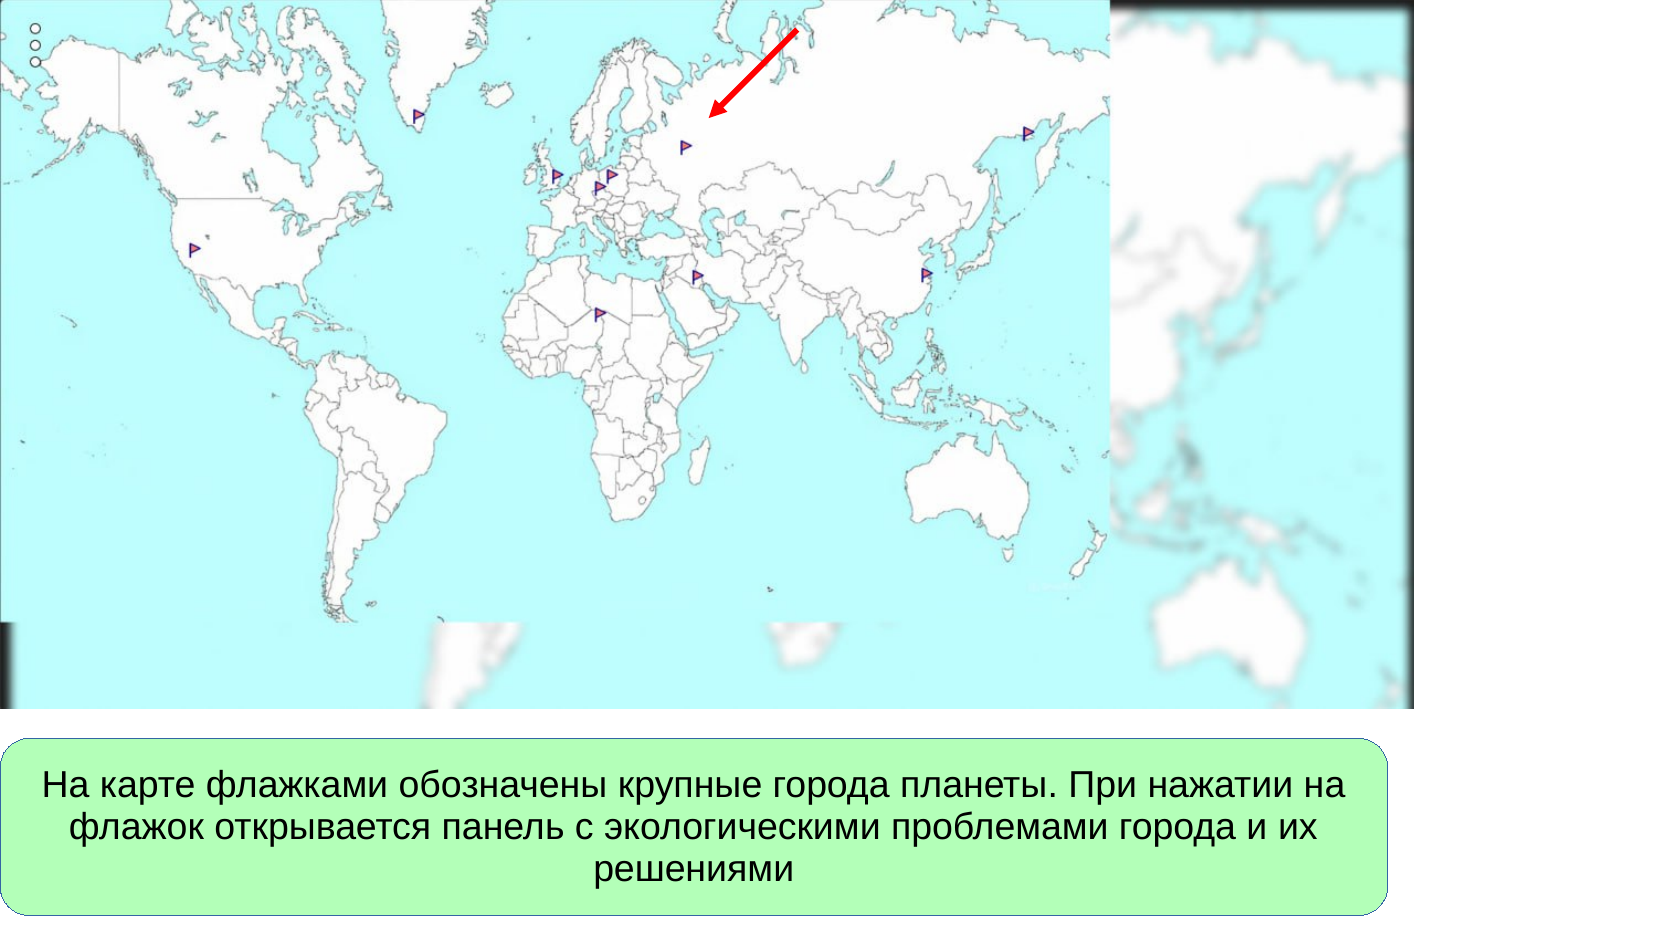

На карте флажками обозначены крупные города планеты. При нажатии на флажок открывается панель с экологическими проблемами города и их решениями